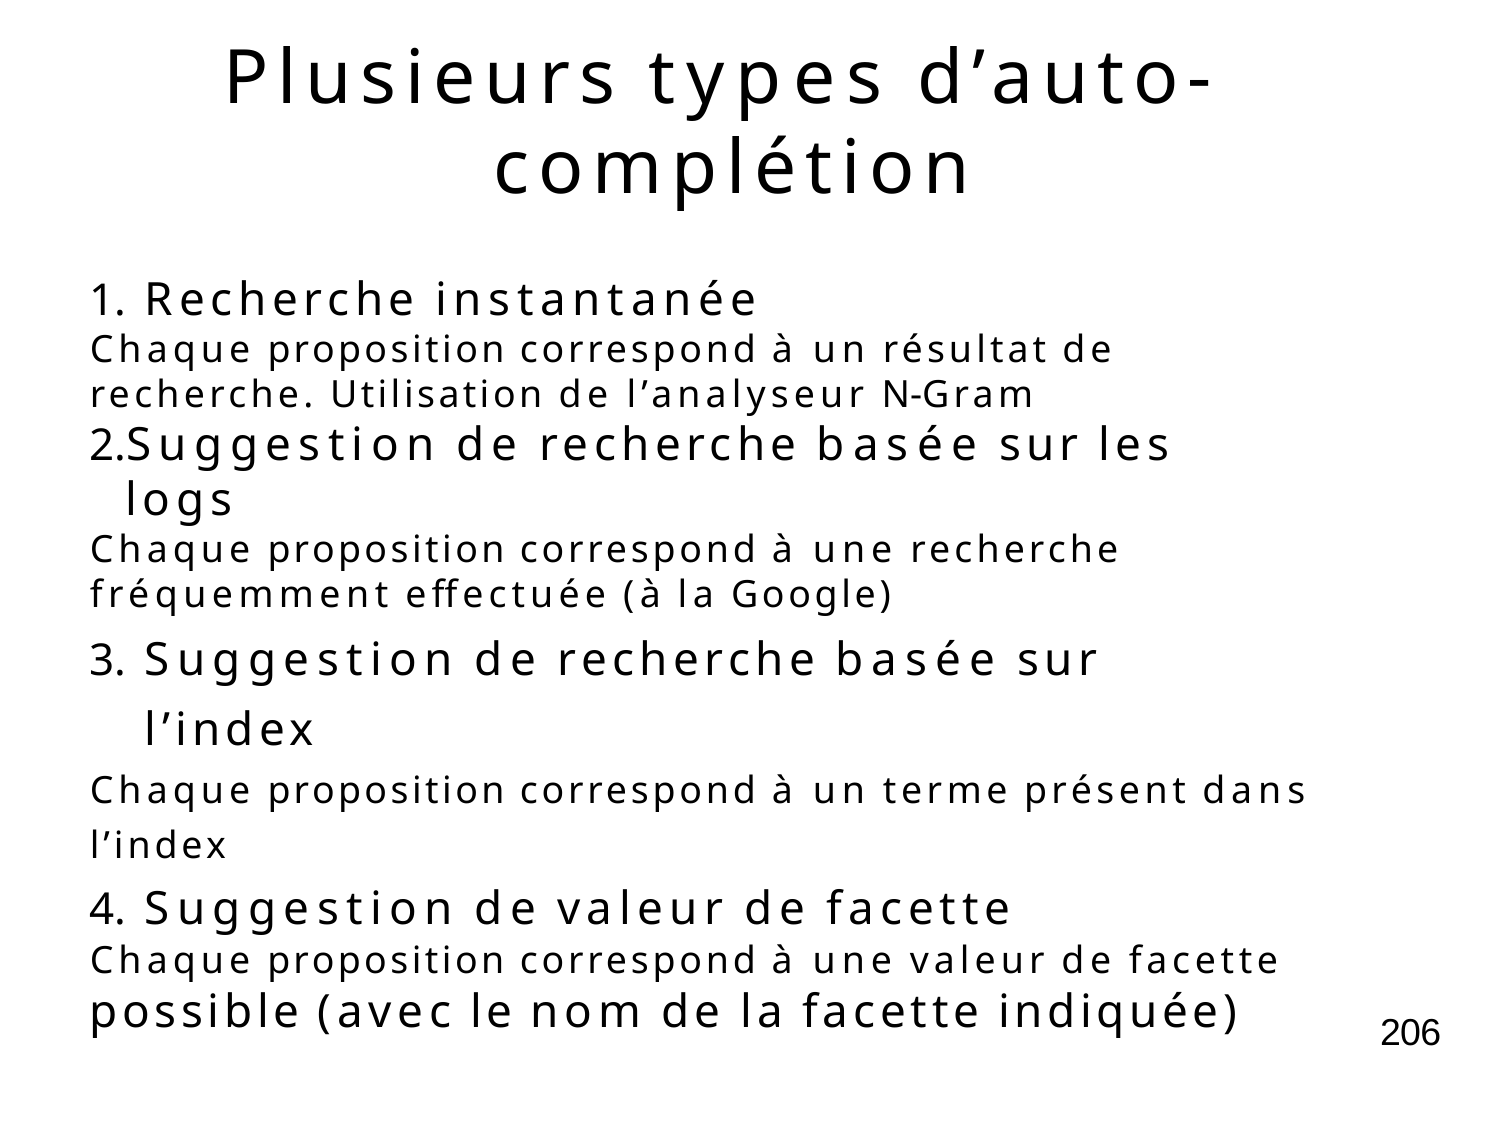

# Plusieurs types d’auto- complétion
Recherche instantanée
Chaque proposition correspond à un résultat de recherche. Utilisation de l’analyseur N-Gram
Suggestion de recherche basée sur les logs
Chaque proposition correspond à une recherche fréquemment effectuée (à la Google)
Suggestion de recherche basée sur l’index
Chaque proposition correspond à un terme présent dans l’index
Suggestion de valeur de facette
Chaque proposition correspond à une valeur de facette possible (avec le nom de la facette indiquée)
206